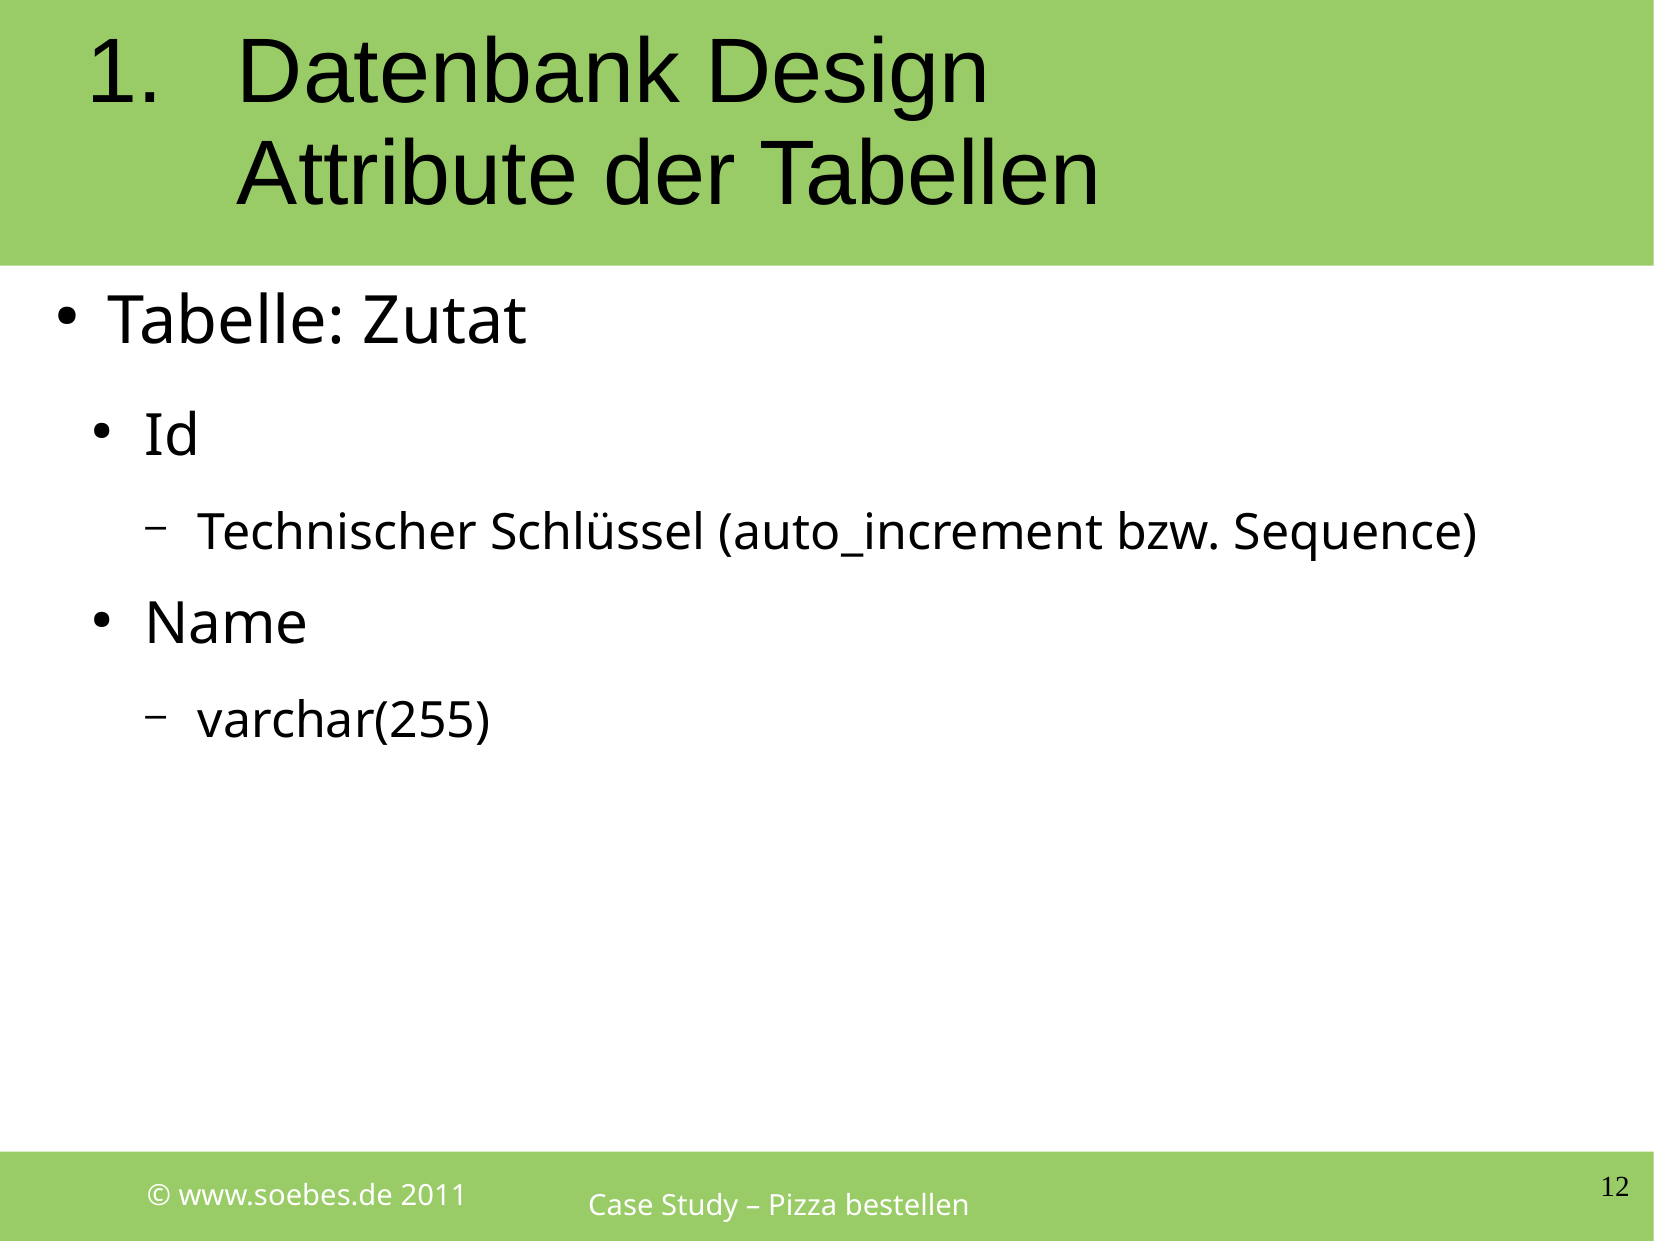

# 1.	Datenbank Design Attribute der Tabellen
Tabelle: Zutat
Id
Technischer Schlüssel (auto_increment bzw. Sequence)
Name
varchar(255)
12